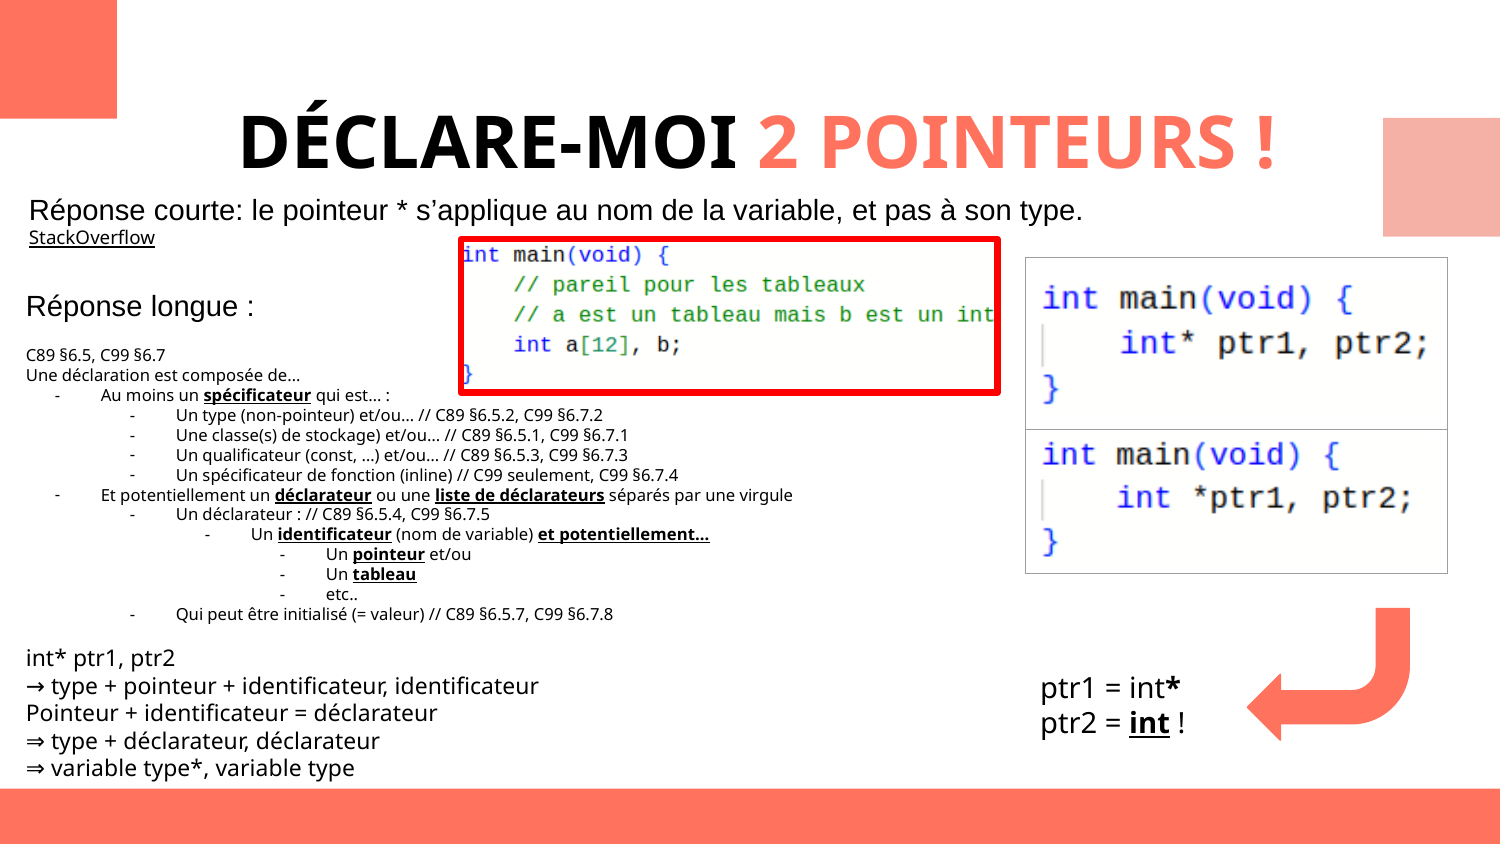

# DÉCLARE-MOI 2 POINTEURS !
Réponse courte: le pointeur * s’applique au nom de la variable, et pas à son type.
StackOverflow
| |
| --- |
| |
Réponse longue :
C89 §6.5, C99 §6.7
Une déclaration est composée de…
Au moins un spécificateur qui est… :
Un type (non-pointeur) et/ou… // C89 §6.5.2, C99 §6.7.2
Une classe(s) de stockage) et/ou… // C89 §6.5.1, C99 §6.7.1
Un qualificateur (const, …) et/ou… // C89 §6.5.3, C99 §6.7.3
Un spécificateur de fonction (inline) // C99 seulement, C99 §6.7.4
Et potentiellement un déclarateur ou une liste de déclarateurs séparés par une virgule
Un déclarateur : // C89 §6.5.4, C99 §6.7.5
Un identificateur (nom de variable) et potentiellement…
Un pointeur et/ou
Un tableau
etc..
Qui peut être initialisé (= valeur) // C89 §6.5.7, C99 §6.7.8
int* ptr1, ptr2
→ type + pointeur + identificateur, identificateur
Pointeur + identificateur = déclarateur
⇒ type + déclarateur, déclarateur
⇒ variable type*, variable type
ptr1 = int*
ptr2 = int !